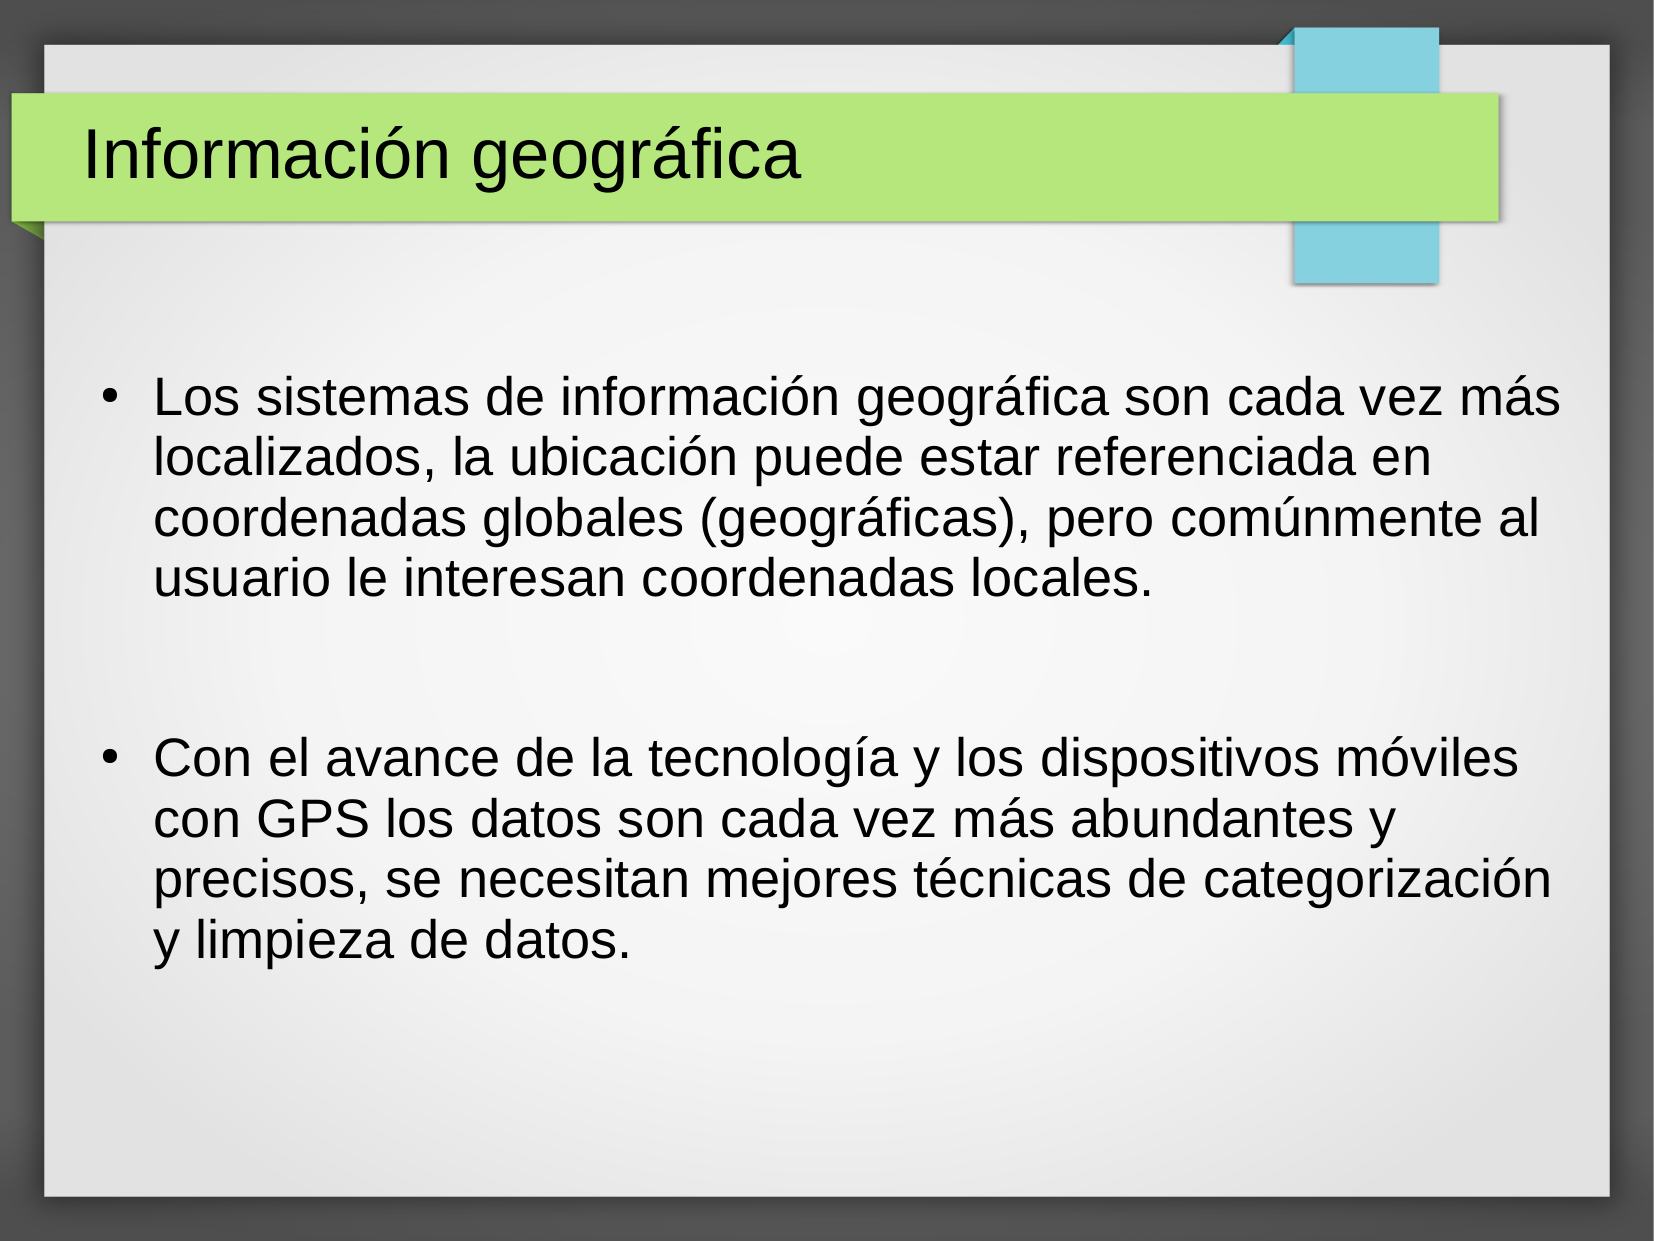

# Información geográfica
Los sistemas de información geográfica son cada vez más localizados, la ubicación puede estar referenciada en coordenadas globales (geográficas), pero comúnmente al usuario le interesan coordenadas locales.
Con el avance de la tecnología y los dispositivos móviles con GPS los datos son cada vez más abundantes y precisos, se necesitan mejores técnicas de categorización y limpieza de datos.